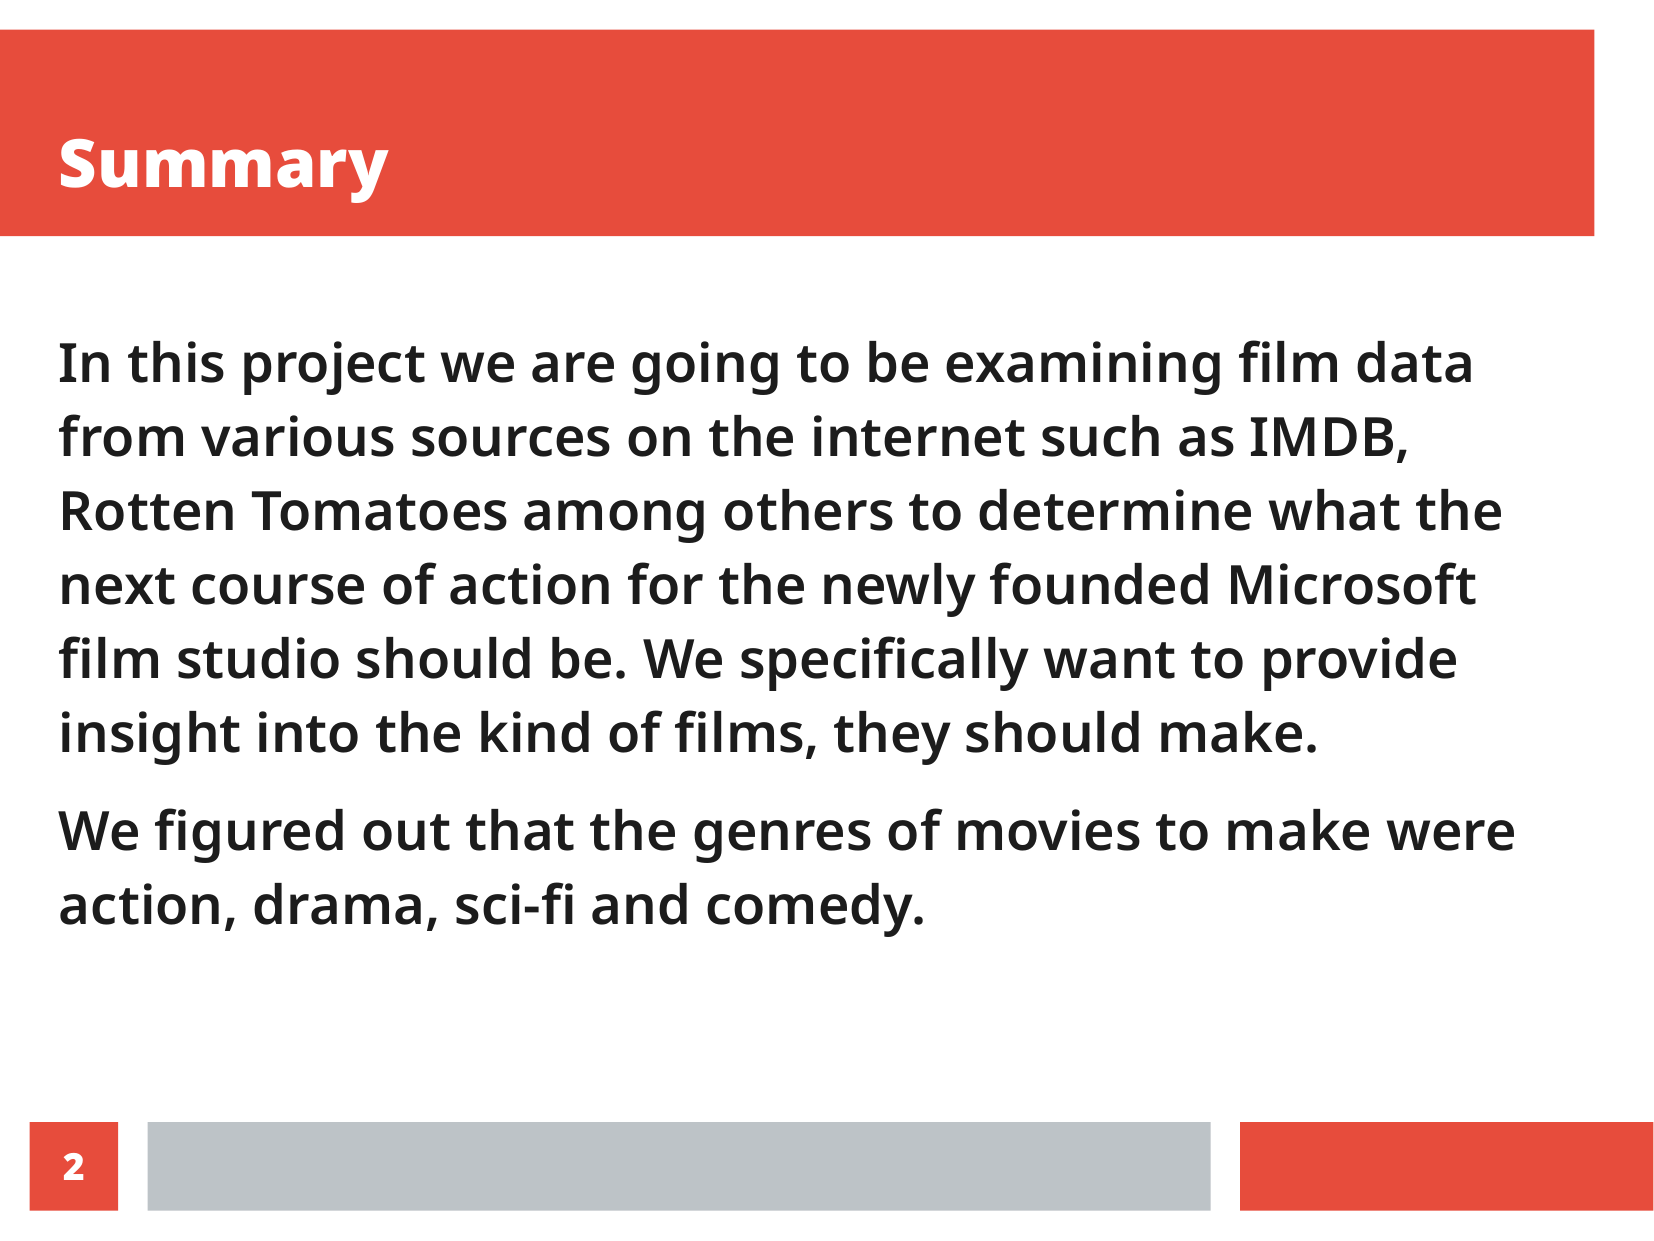

# Summary
In this project we are going to be examining film data from various sources on the internet such as IMDB, Rotten Tomatoes among others to determine what the next course of action for the newly founded Microsoft film studio should be. We specifically want to provide insight into the kind of films, they should make.
We figured out that the genres of movies to make were action, drama, sci-fi and comedy.
2